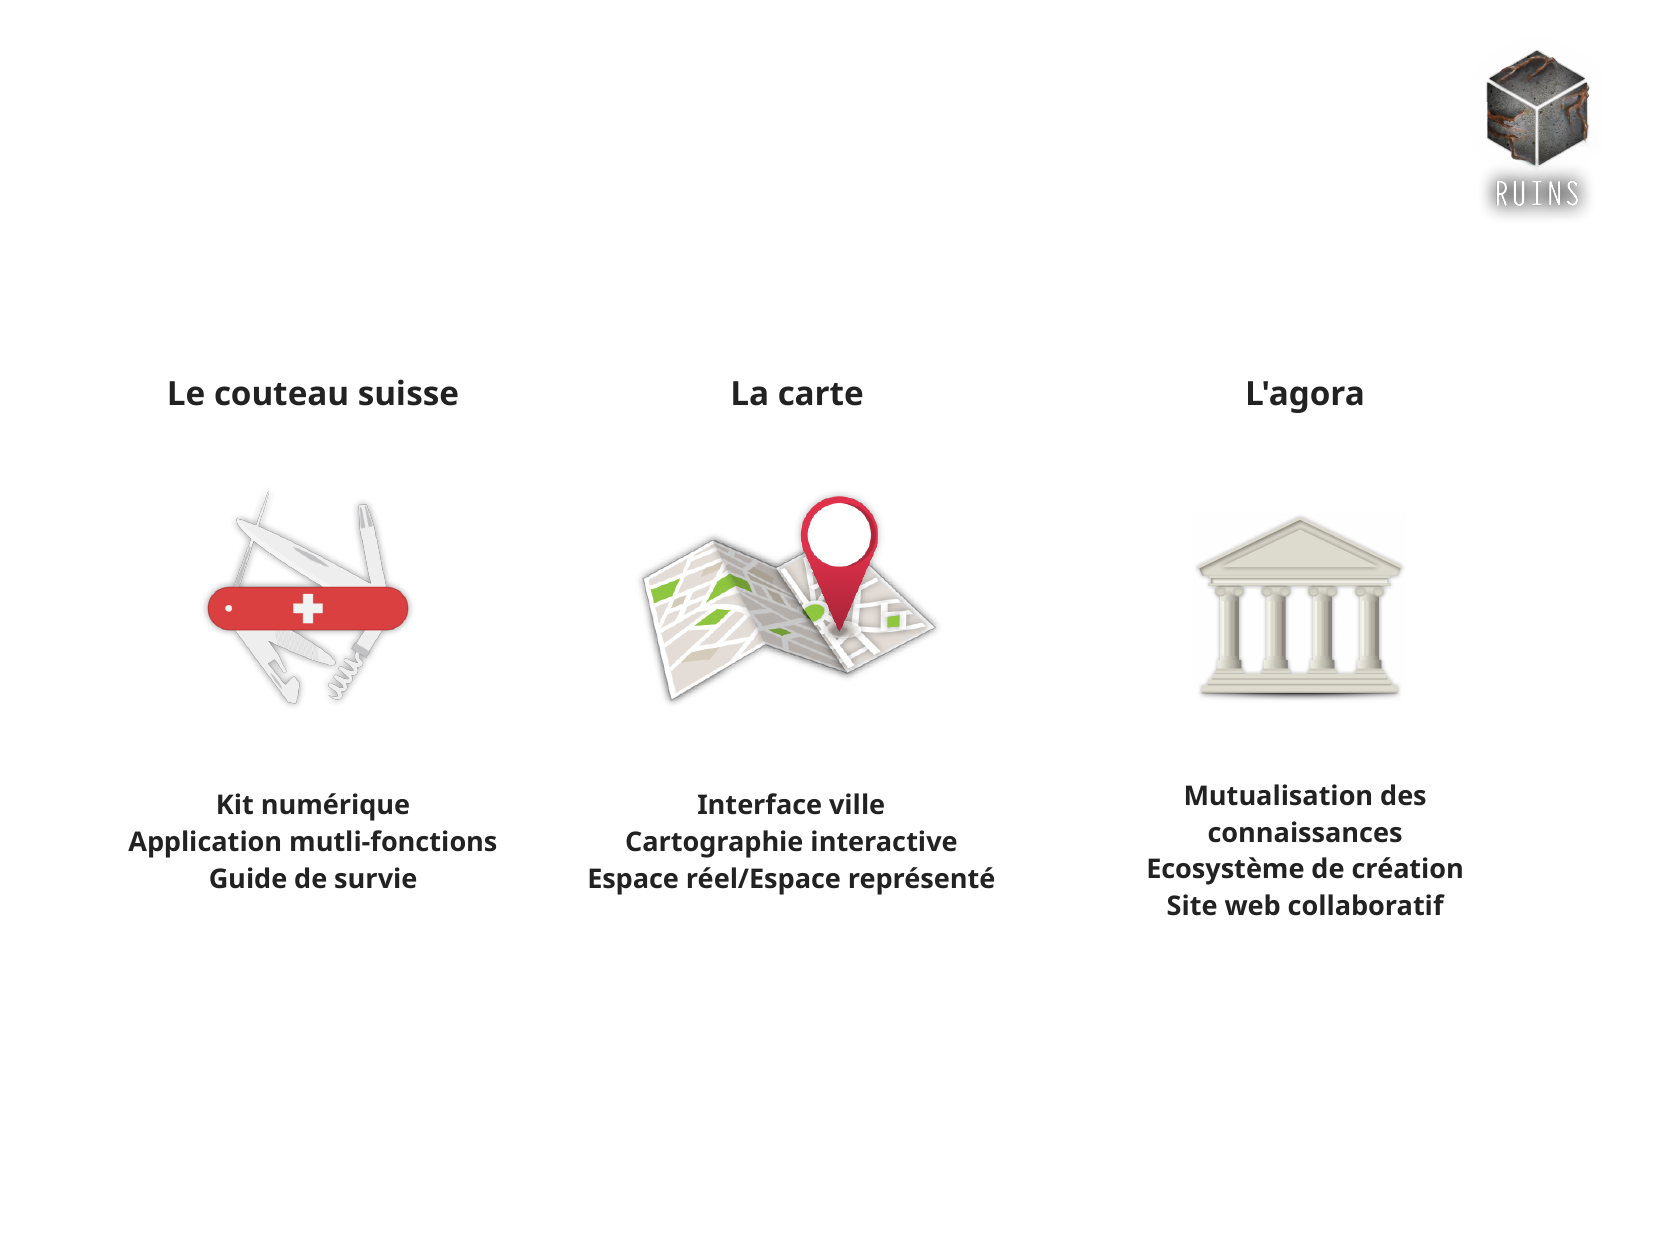

# Le couteau suisse
La carte
L'agora
Interface ville
Cartographie interactive
Espace réel/Espace représenté
Mutualisation des connaissances
Ecosystème de création
Site web collaboratif
Kit numérique
Application mutli-fonctions
Guide de survie